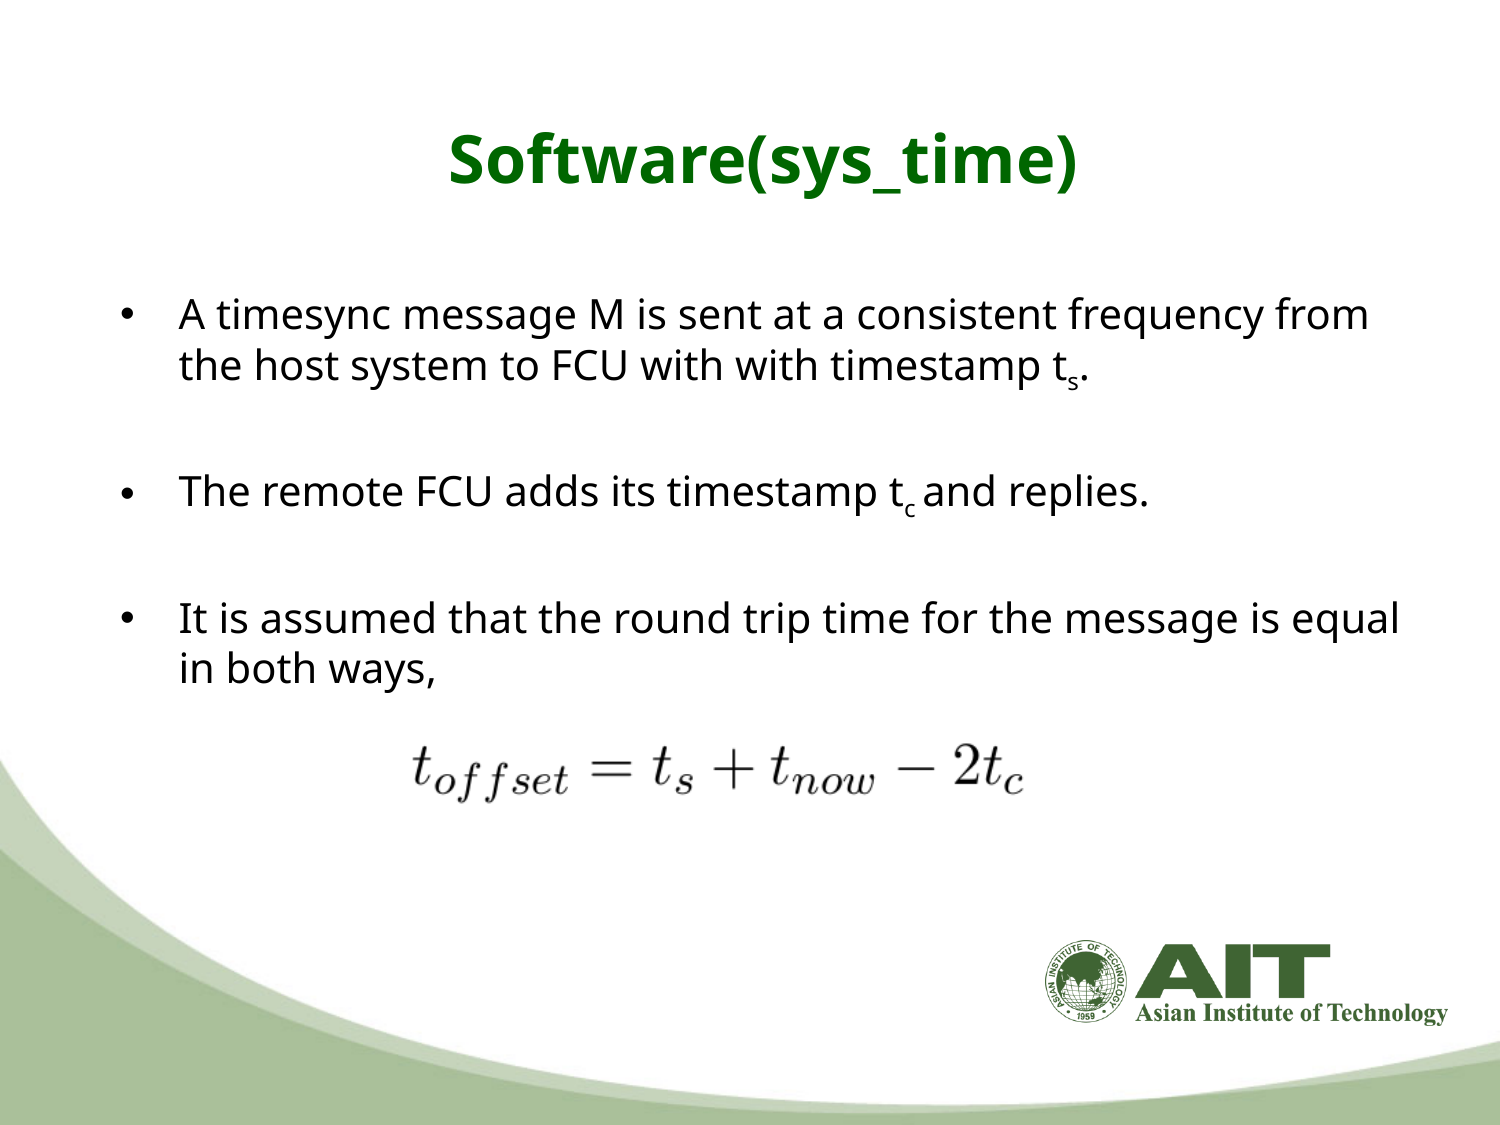

# Software(sys_time)
A timesync message M is sent at a consistent frequency from the host system to FCU with with timestamp ts.
The remote FCU adds its timestamp tc and replies.
It is assumed that the round trip time for the message is equal in both ways,